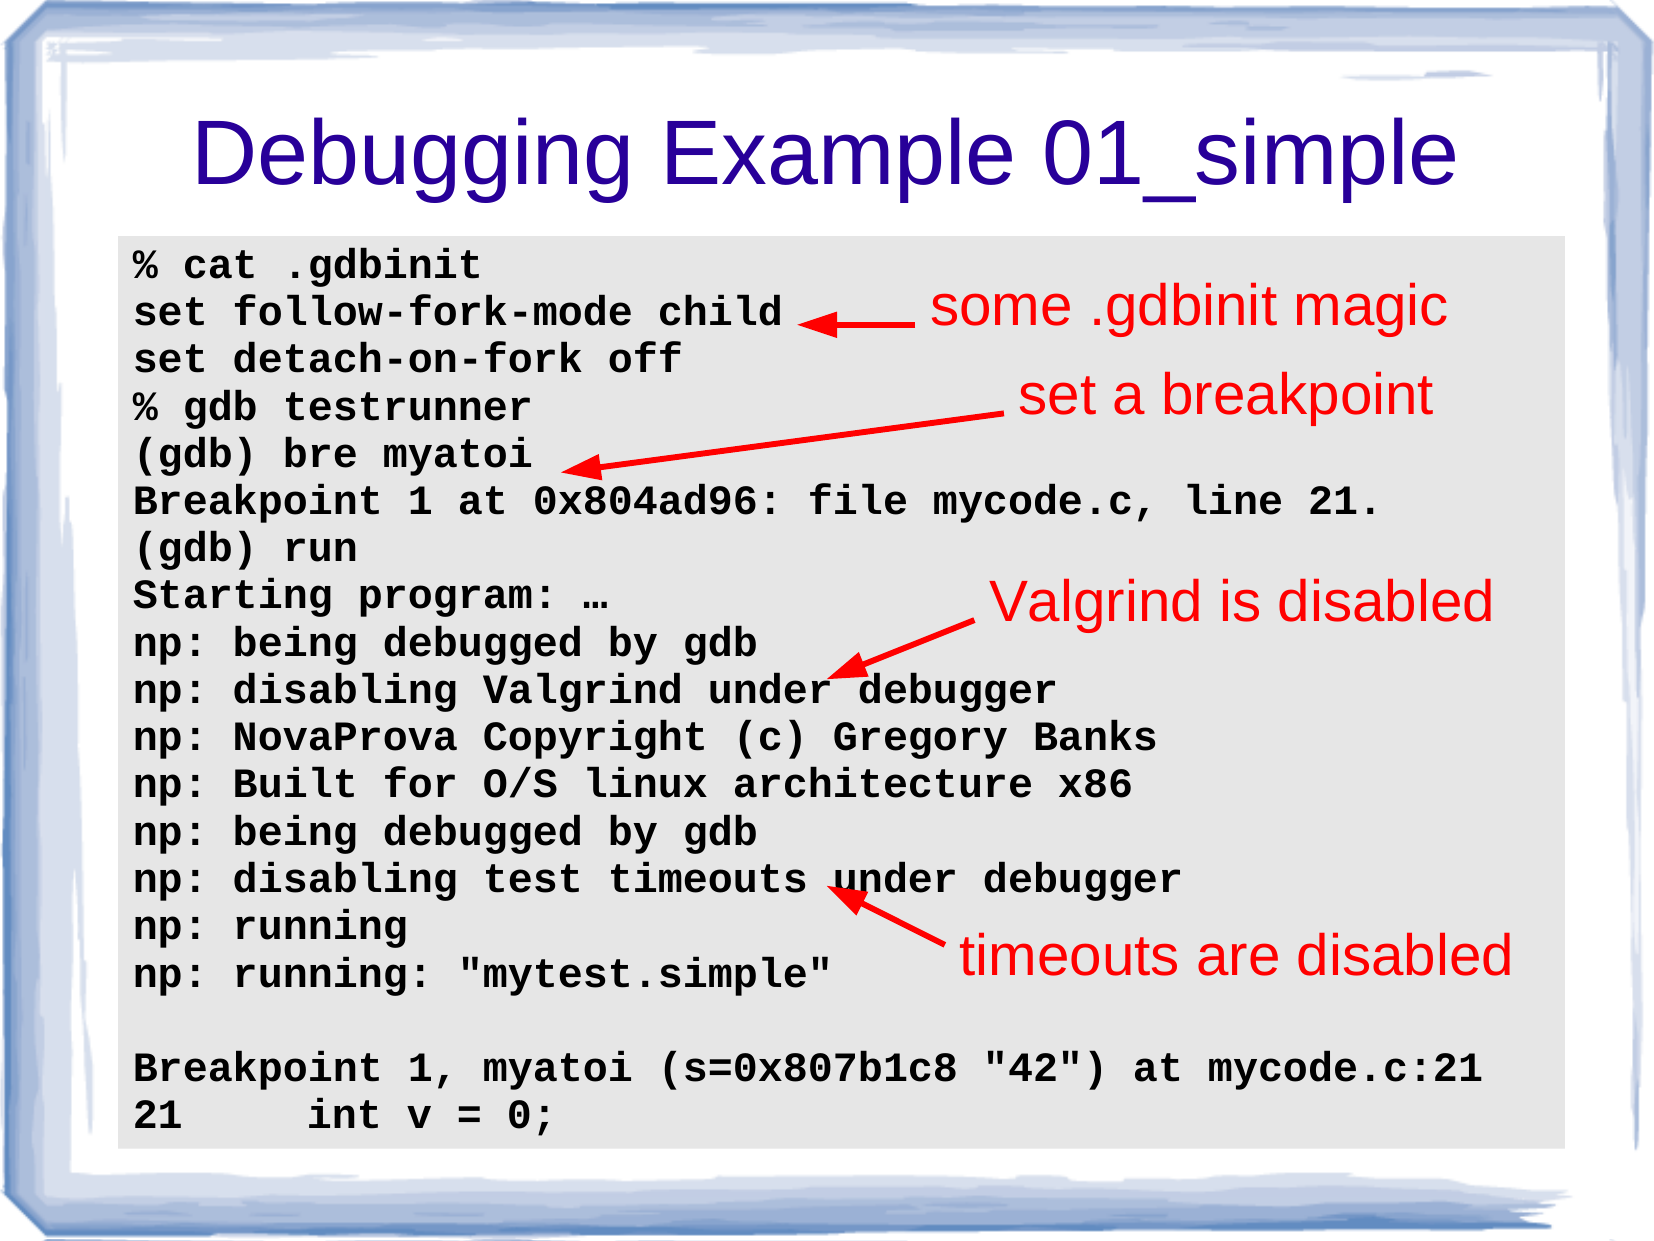

# Debugging Example 01_simple
% cat .gdbinit
set follow-fork-mode child
set detach-on-fork off
% gdb testrunner
(gdb) bre myatoi
Breakpoint 1 at 0x804ad96: file mycode.c, line 21.
(gdb) run
Starting program: …
np: being debugged by gdb
np: disabling Valgrind under debugger
np: NovaProva Copyright (c) Gregory Banks
np: Built for O/S linux architecture x86
np: being debugged by gdb
np: disabling test timeouts under debugger
np: running
np: running: "mytest.simple"
Breakpoint 1, myatoi (s=0x807b1c8 "42") at mycode.c:21
21	 int v = 0;
some .gdbinit magic
set a breakpoint
Valgrind is disabled
timeouts are disabled